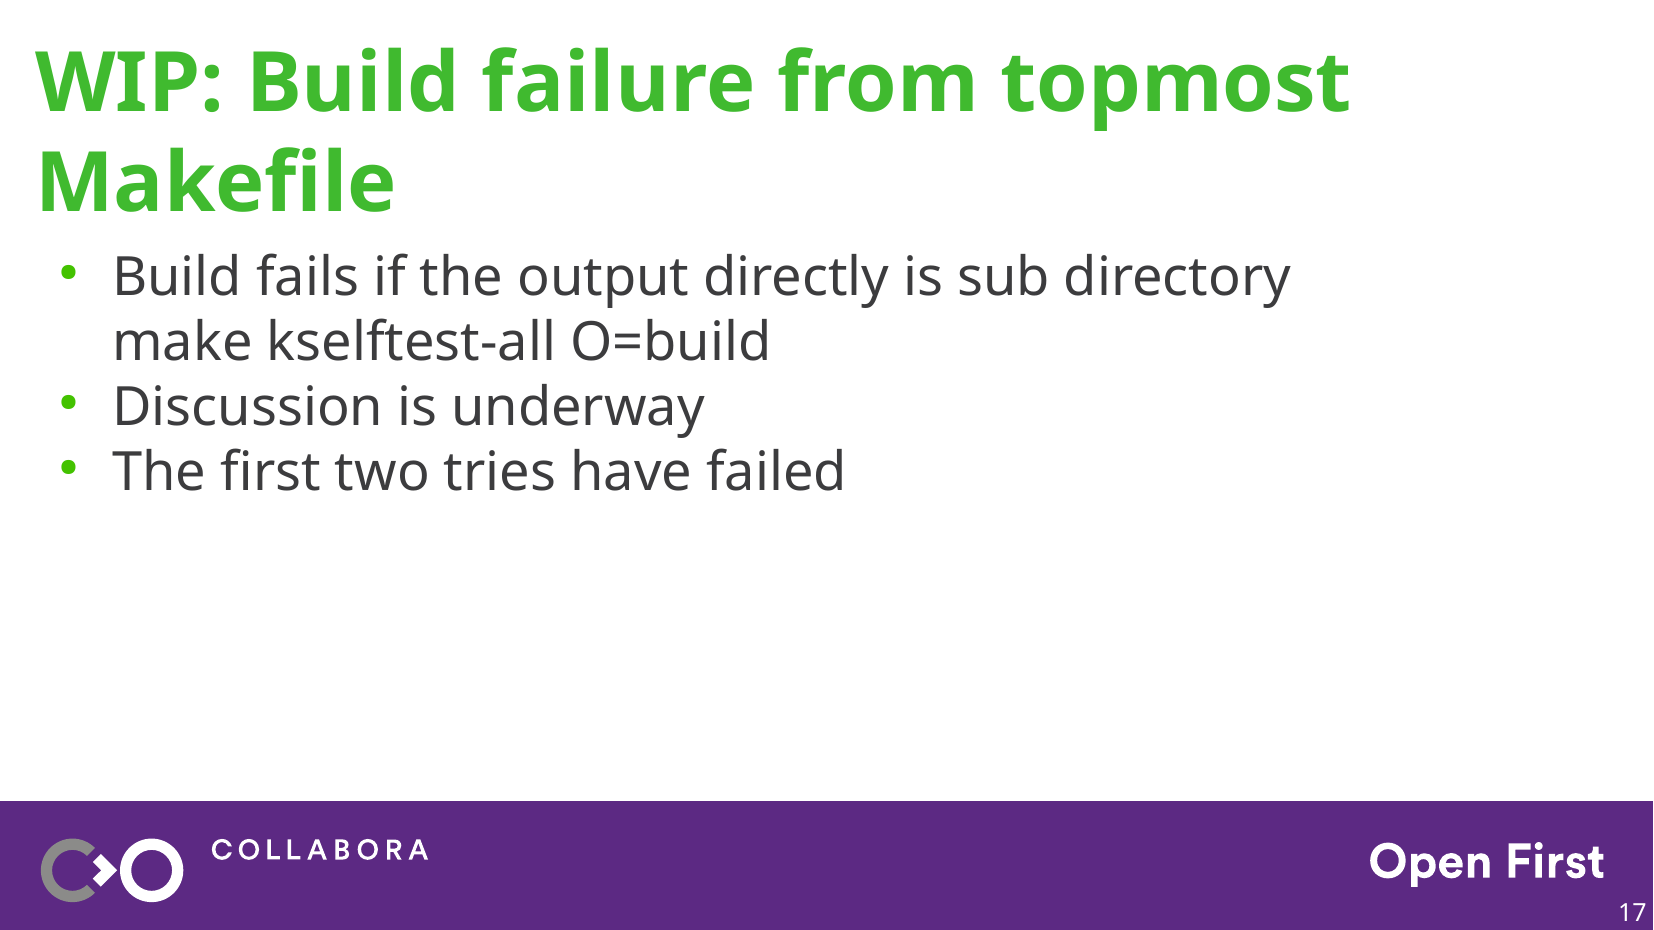

# WIP: Build failure from topmost Makefile
Build fails if the output directly is sub directory
make kselftest-all O=build
Discussion is underway
The first two tries have failed